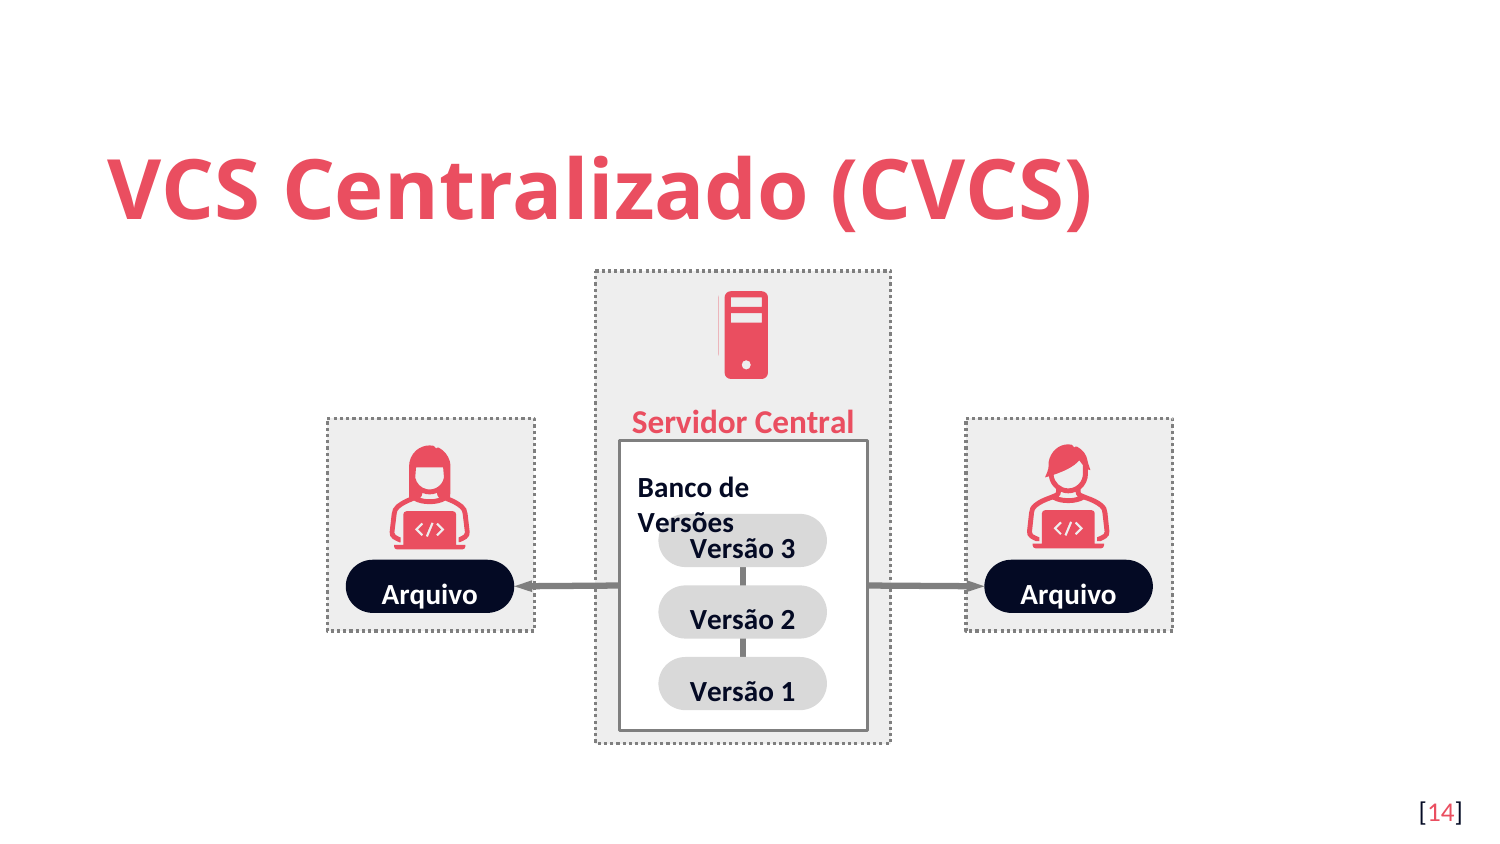

VCS Centralizado (CVCS)
Servidor Central
Arquivo
Arquivo
Banco de Versões
Versão 3
Versão 2
Versão 1